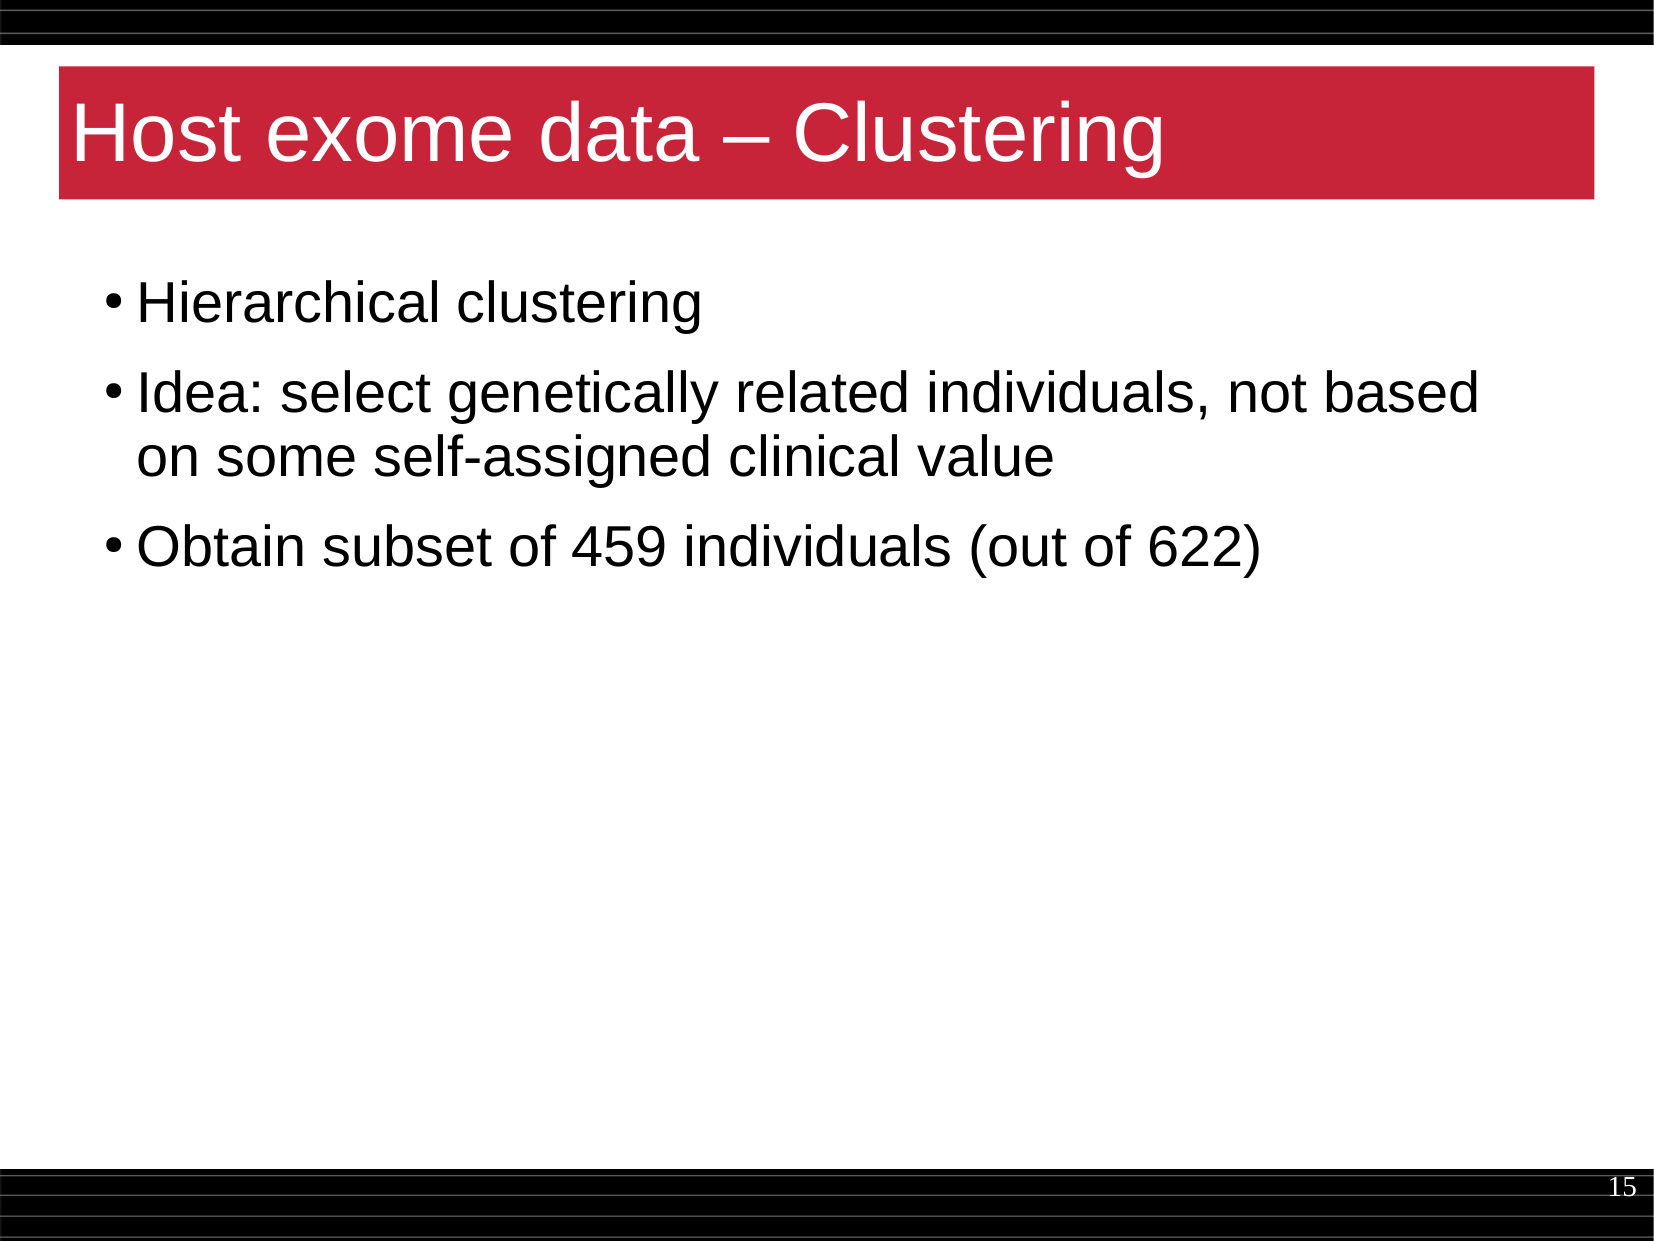

Host exome data – Clustering
# Hierarchical clustering
Idea: select genetically related individuals, not based on some self-assigned clinical value
Obtain subset of 459 individuals (out of 622)
15